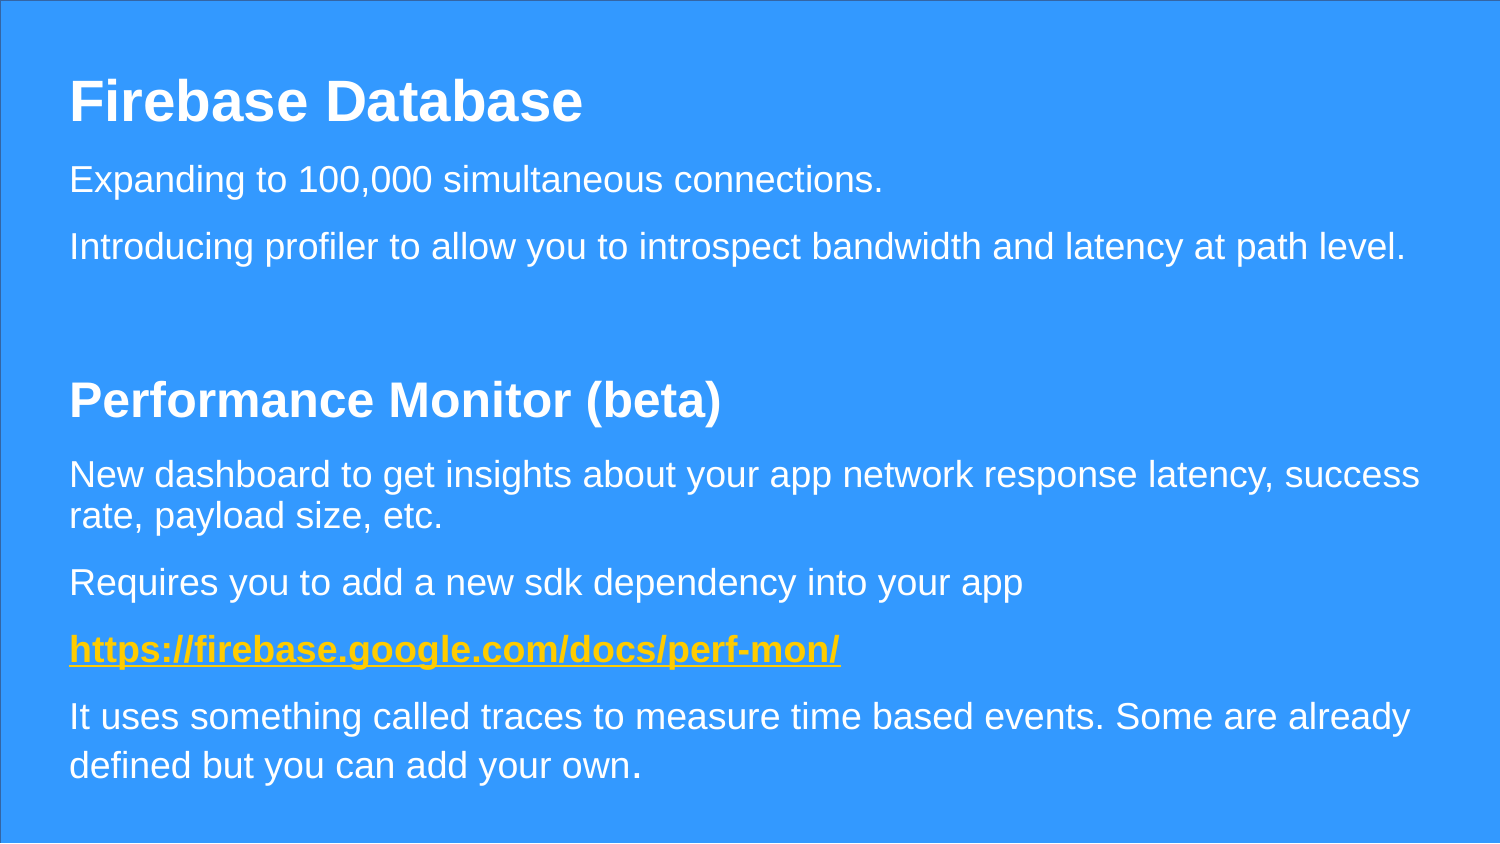

Firebase Database
Expanding to 100,000 simultaneous connections.
Introducing profiler to allow you to introspect bandwidth and latency at path level.
Performance Monitor (beta)
New dashboard to get insights about your app network response latency, success rate, payload size, etc.
Requires you to add a new sdk dependency into your app
https://firebase.google.com/docs/perf-mon/
It uses something called traces to measure time based events. Some are already defined but you can add your own.